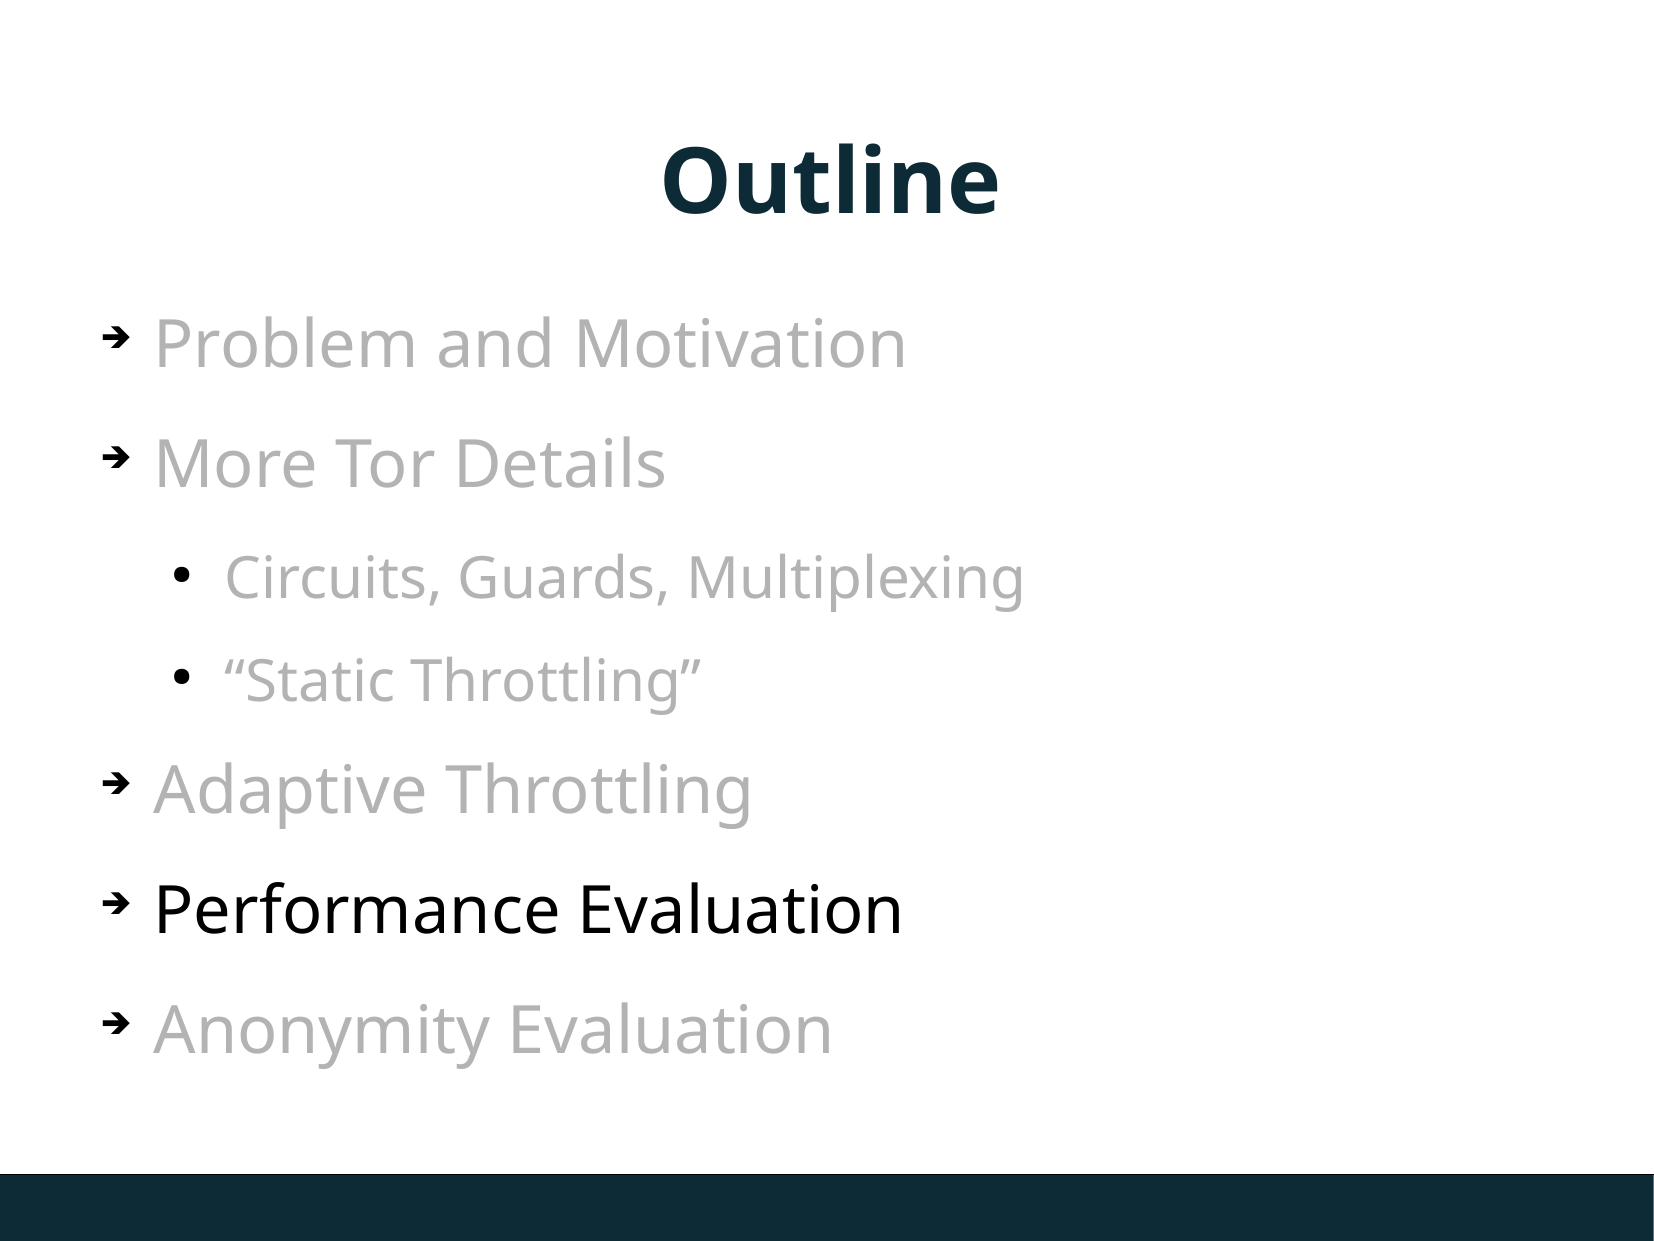

# Outline
Problem and Motivation
More Tor Details
Circuits, Guards, Multiplexing
“Static Throttling”
Adaptive Throttling
Performance Evaluation
Anonymity Evaluation